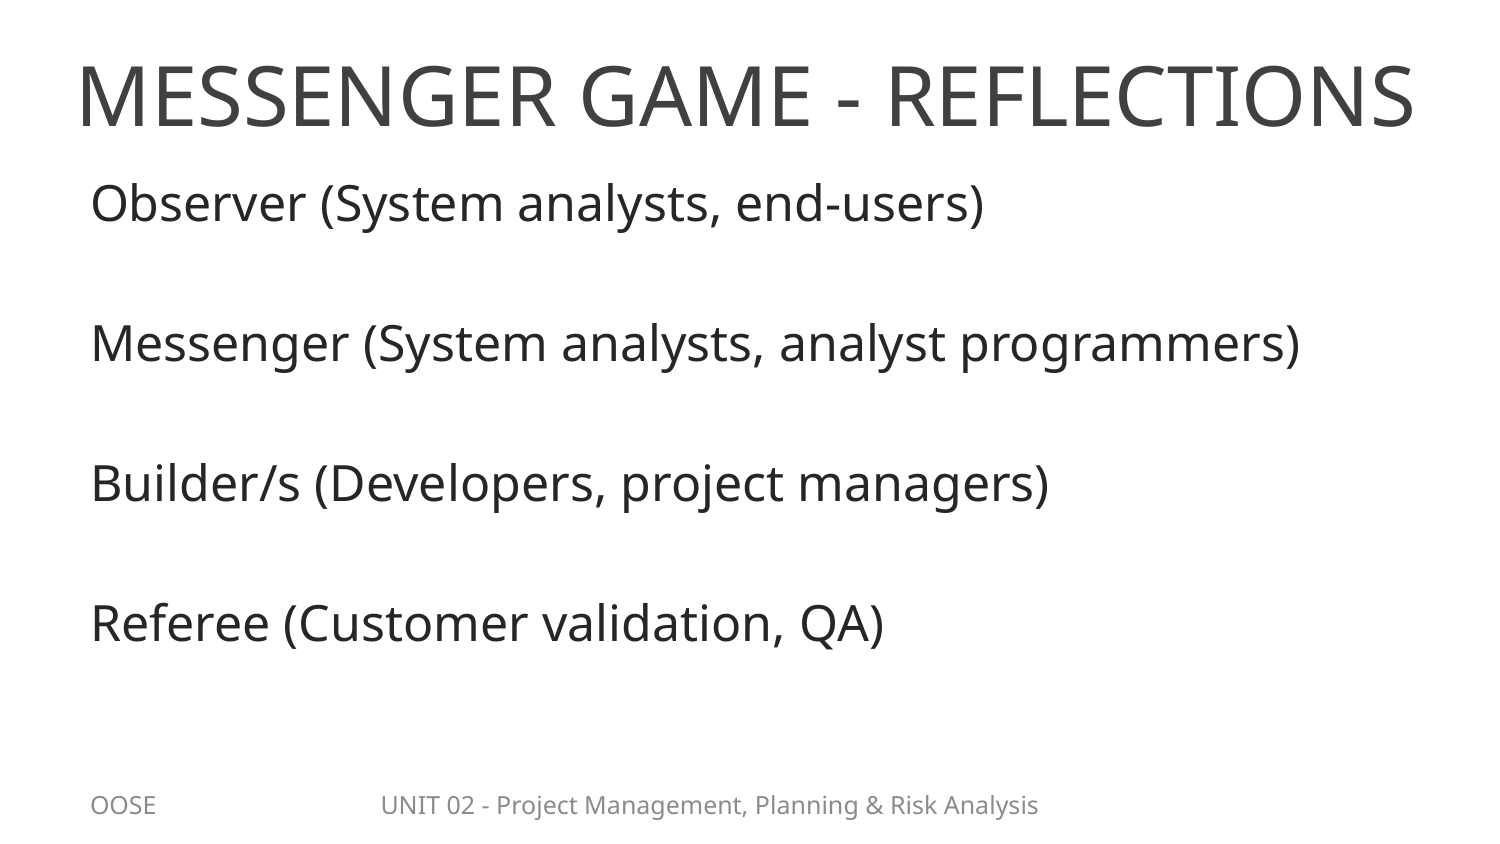

# Messenger game - reflections
Observer (System analysts, end-users)
Messenger (System analysts, analyst programmers)
Builder/s (Developers, project managers)
Referee (Customer validation, QA)
OOSE
UNIT 02 - Project Management, Planning & Risk Analysis